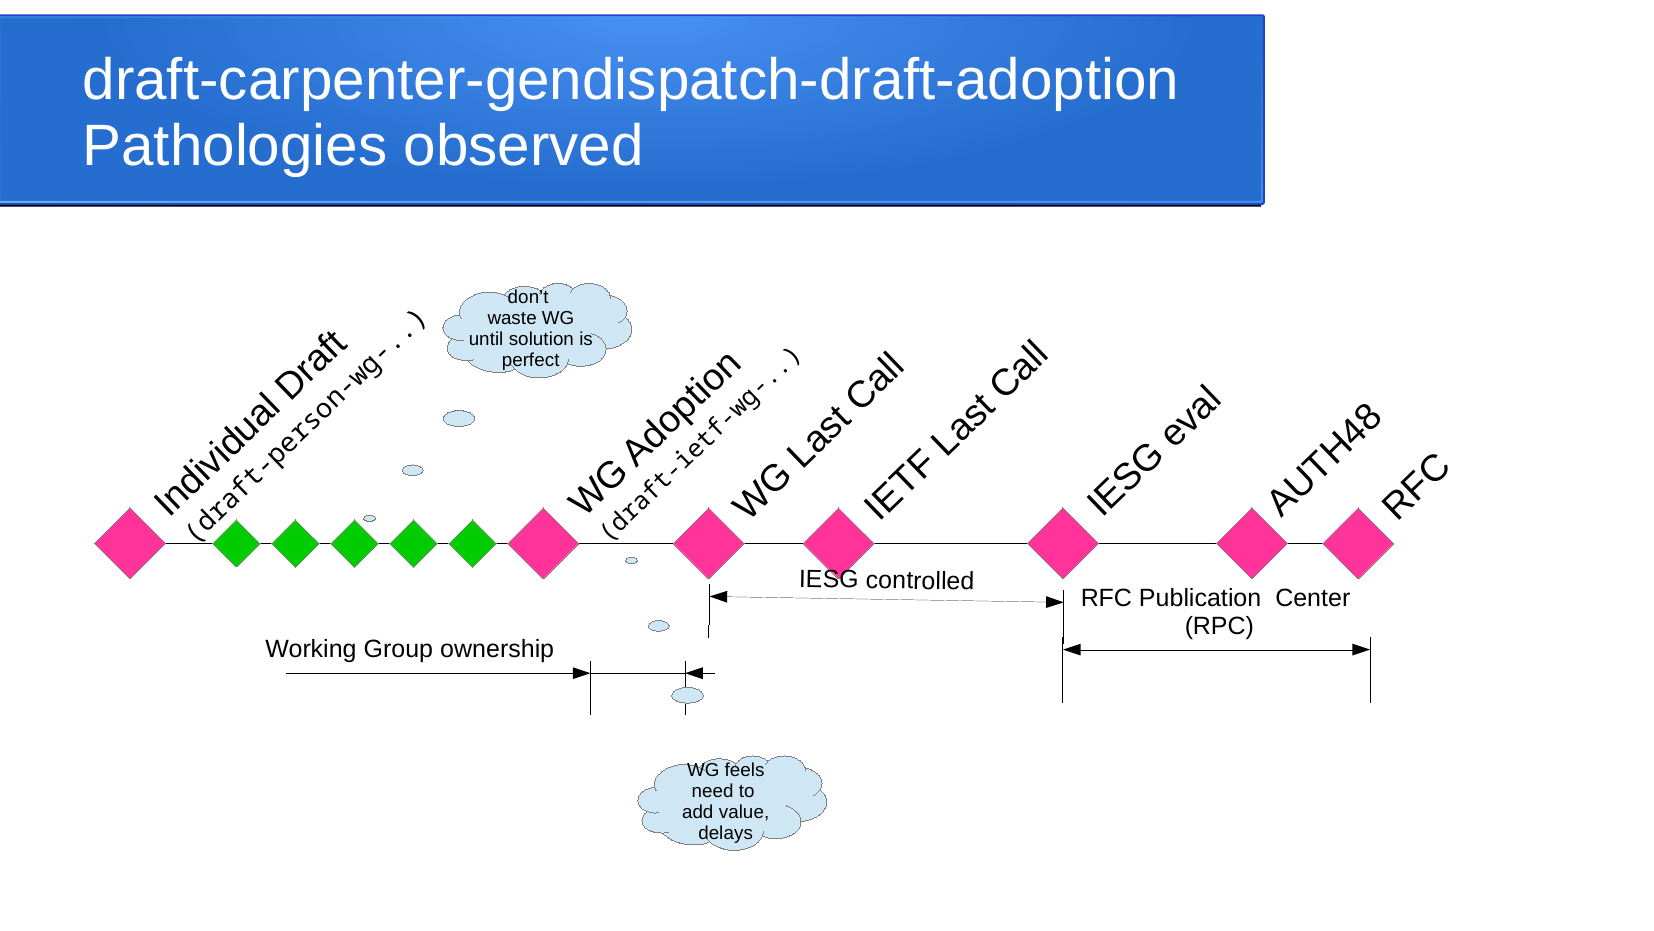

# draft-carpenter-gendispatch-draft-adoption Pathologies observed
don’t
waste WG
until solution is
perfect
Individual Draft
(draft-person-wg-..)
WG Adoption
(draft-ietf-wg-..)
IETF Last Call
WG Last Call
IESG eval
AUTH48
RFC
WG feels
need to
add value,
delays